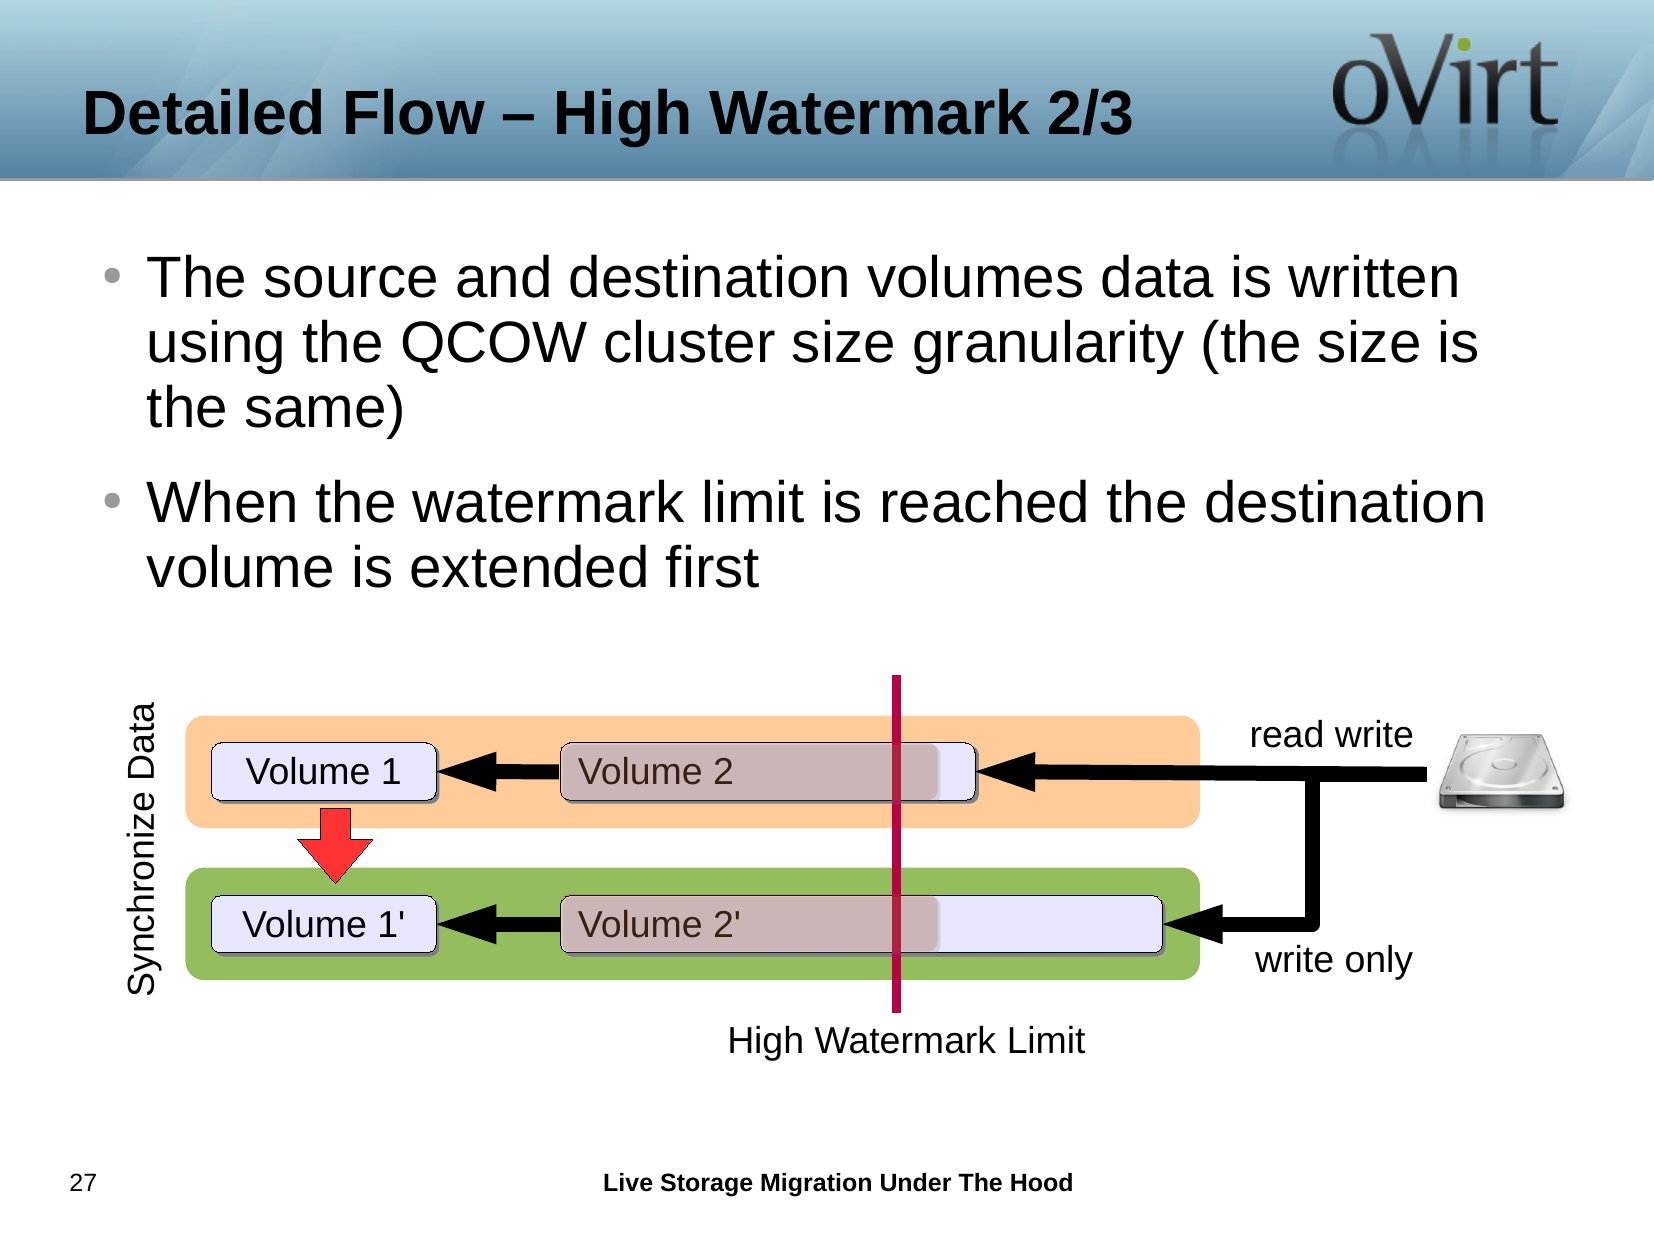

# Detailed Flow – High Watermark 2/3
The source and destination volumes data is written using the QCOW cluster size granularity (the size is the same)
When the watermark limit is reached the destination volume is extended first
read write
Volume 1
Volume 2
Synchronize Data
Volume 1'
Volume 2'
write only
High Watermark Limit